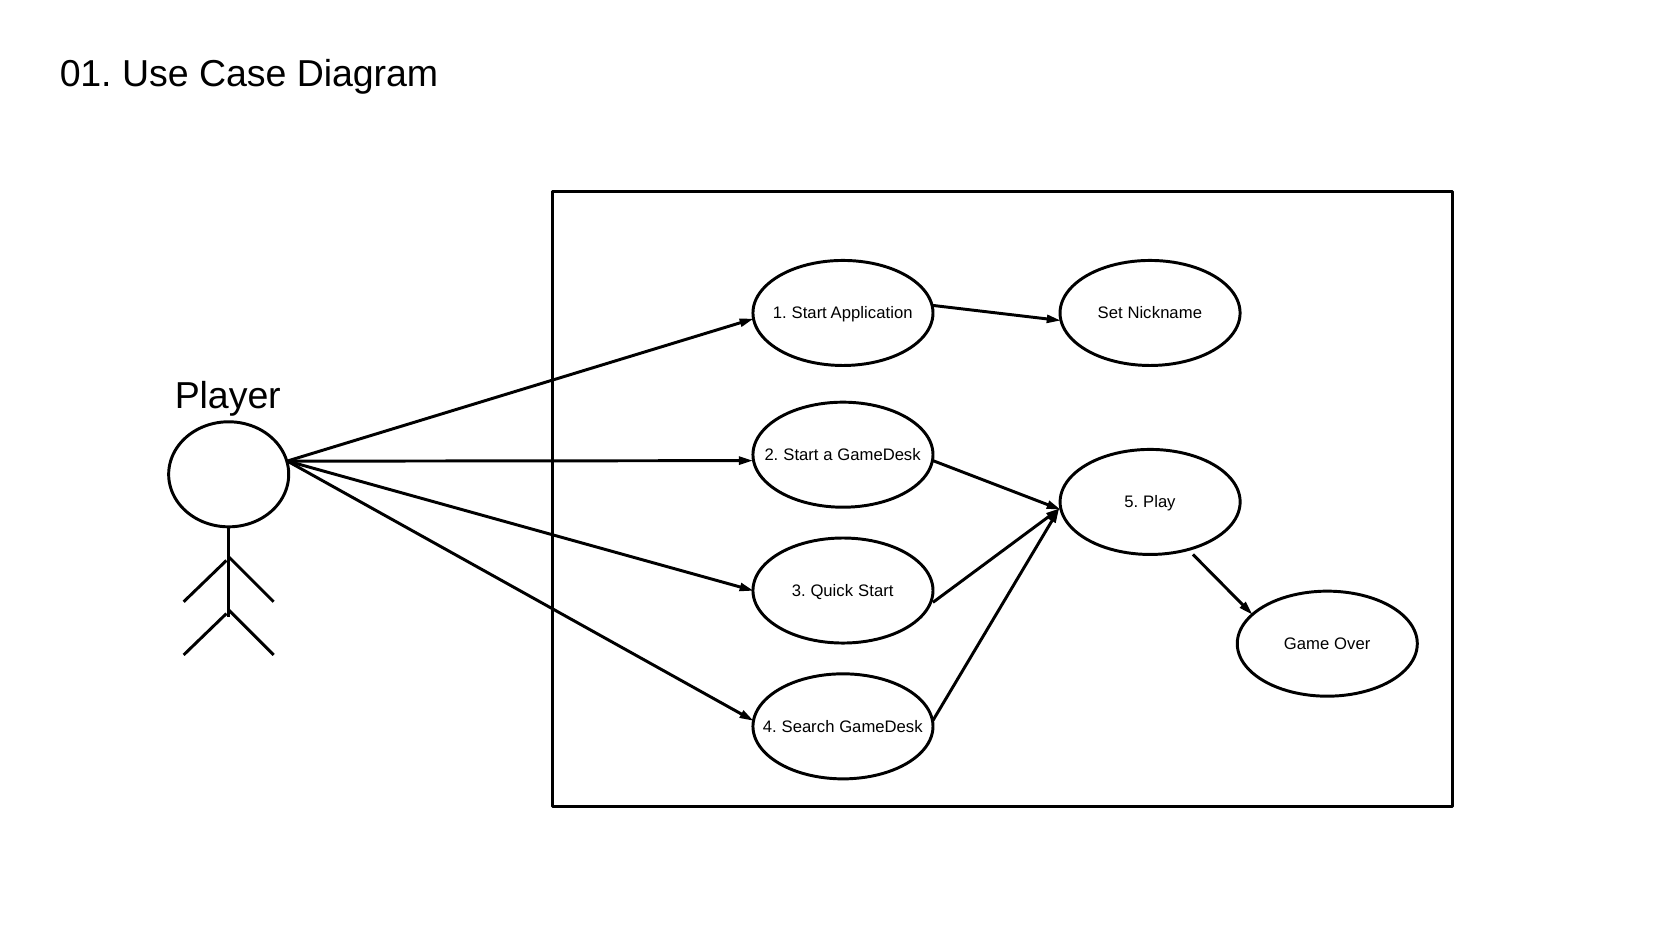

01. Use Case Diagram
1. Start Application
Set Nickname
Player
2. Start a GameDesk
5. Play
3. Quick Start
Game Over
4. Search GameDesk